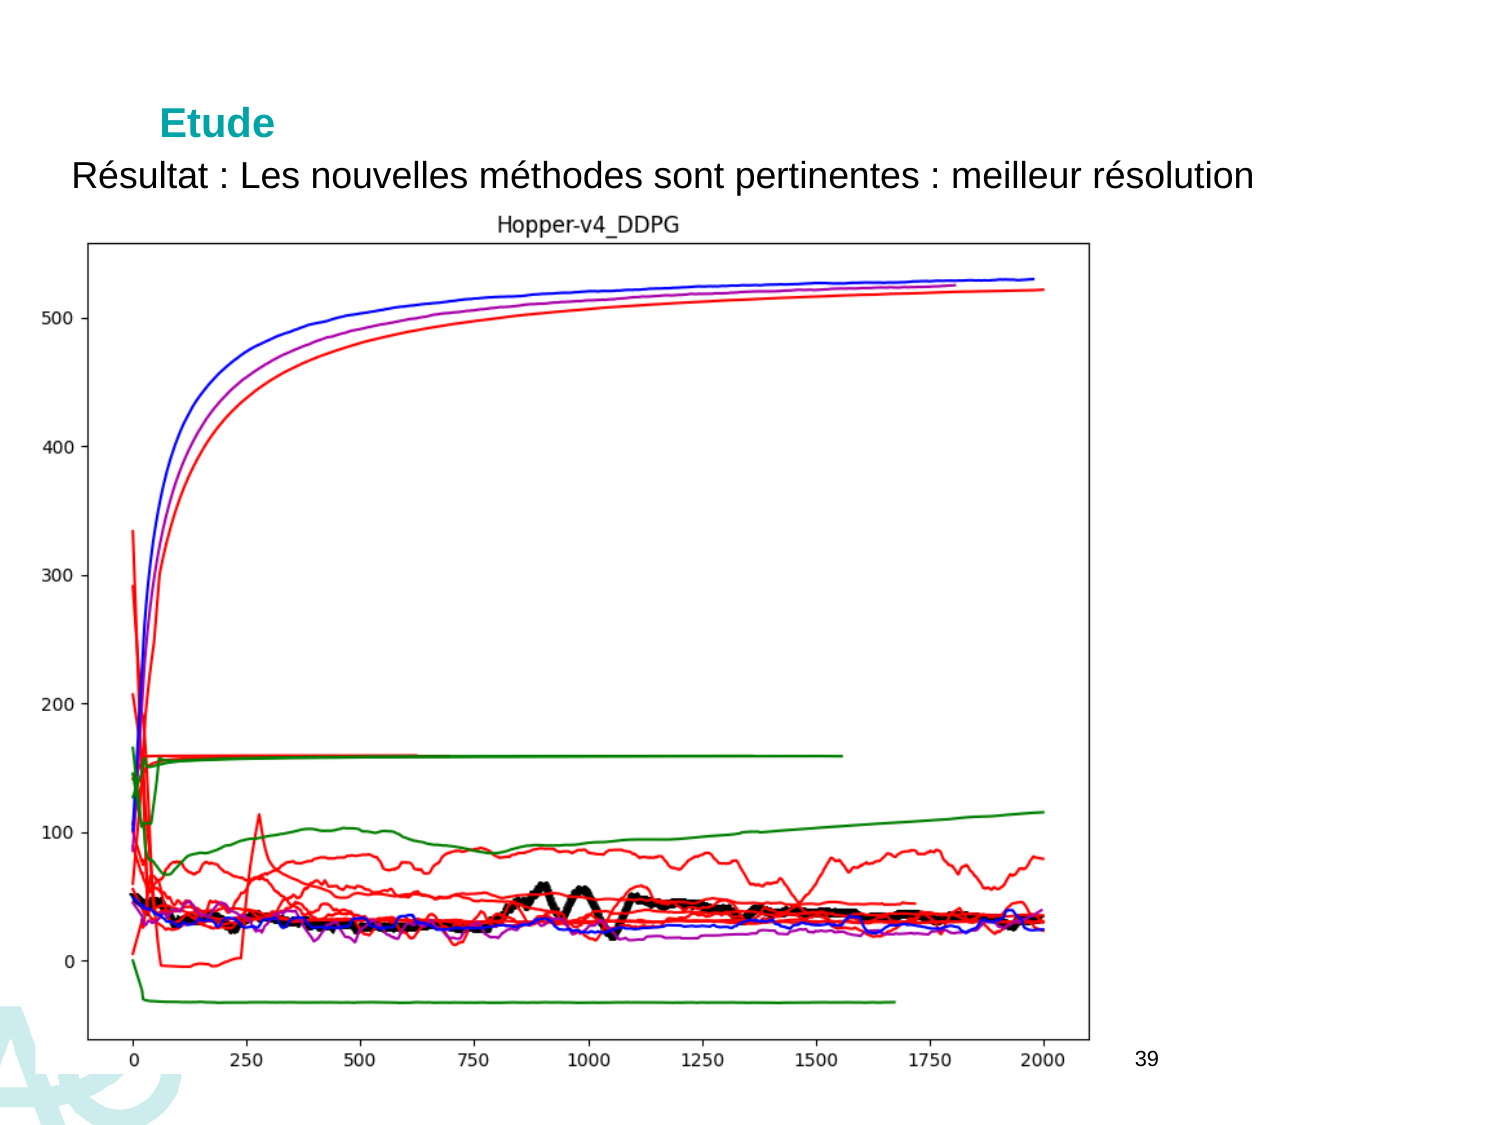

Etude
Résultat : Les nouvelles méthodes sont pertinentes : meilleur résolution